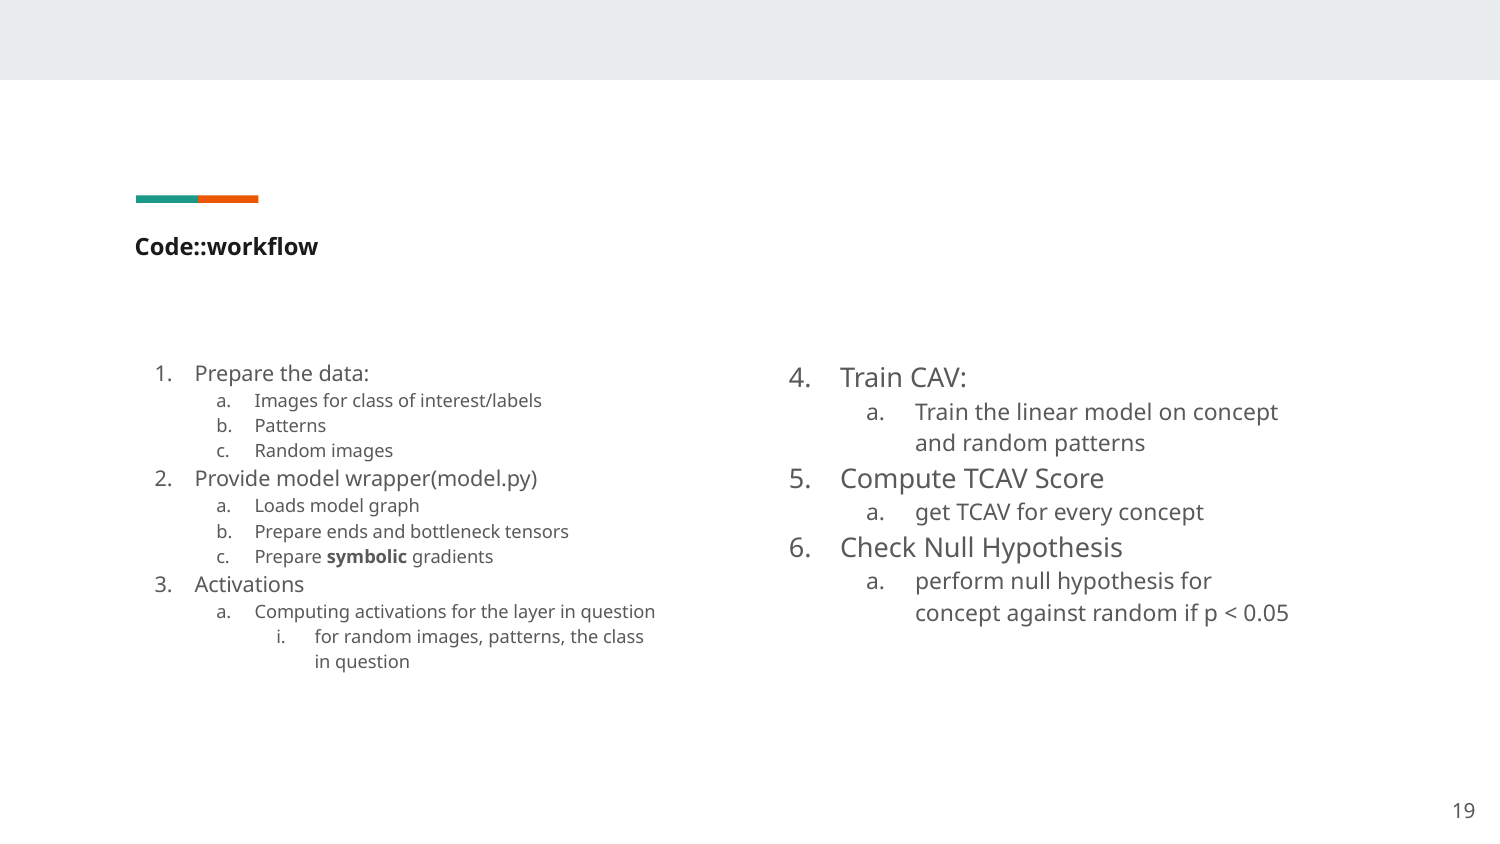

# Code::workflow
Prepare the data:
Images for class of interest/labels
Patterns
Random images
Provide model wrapper(model.py)
Loads model graph
Prepare ends and bottleneck tensors
Prepare symbolic gradients
Activations
Computing activations for the layer in question
for random images, patterns, the class in question
Train CAV:
Train the linear model on concept and random patterns
Compute TCAV Score
get TCAV for every concept
Check Null Hypothesis
perform null hypothesis for concept against random if p < 0.05